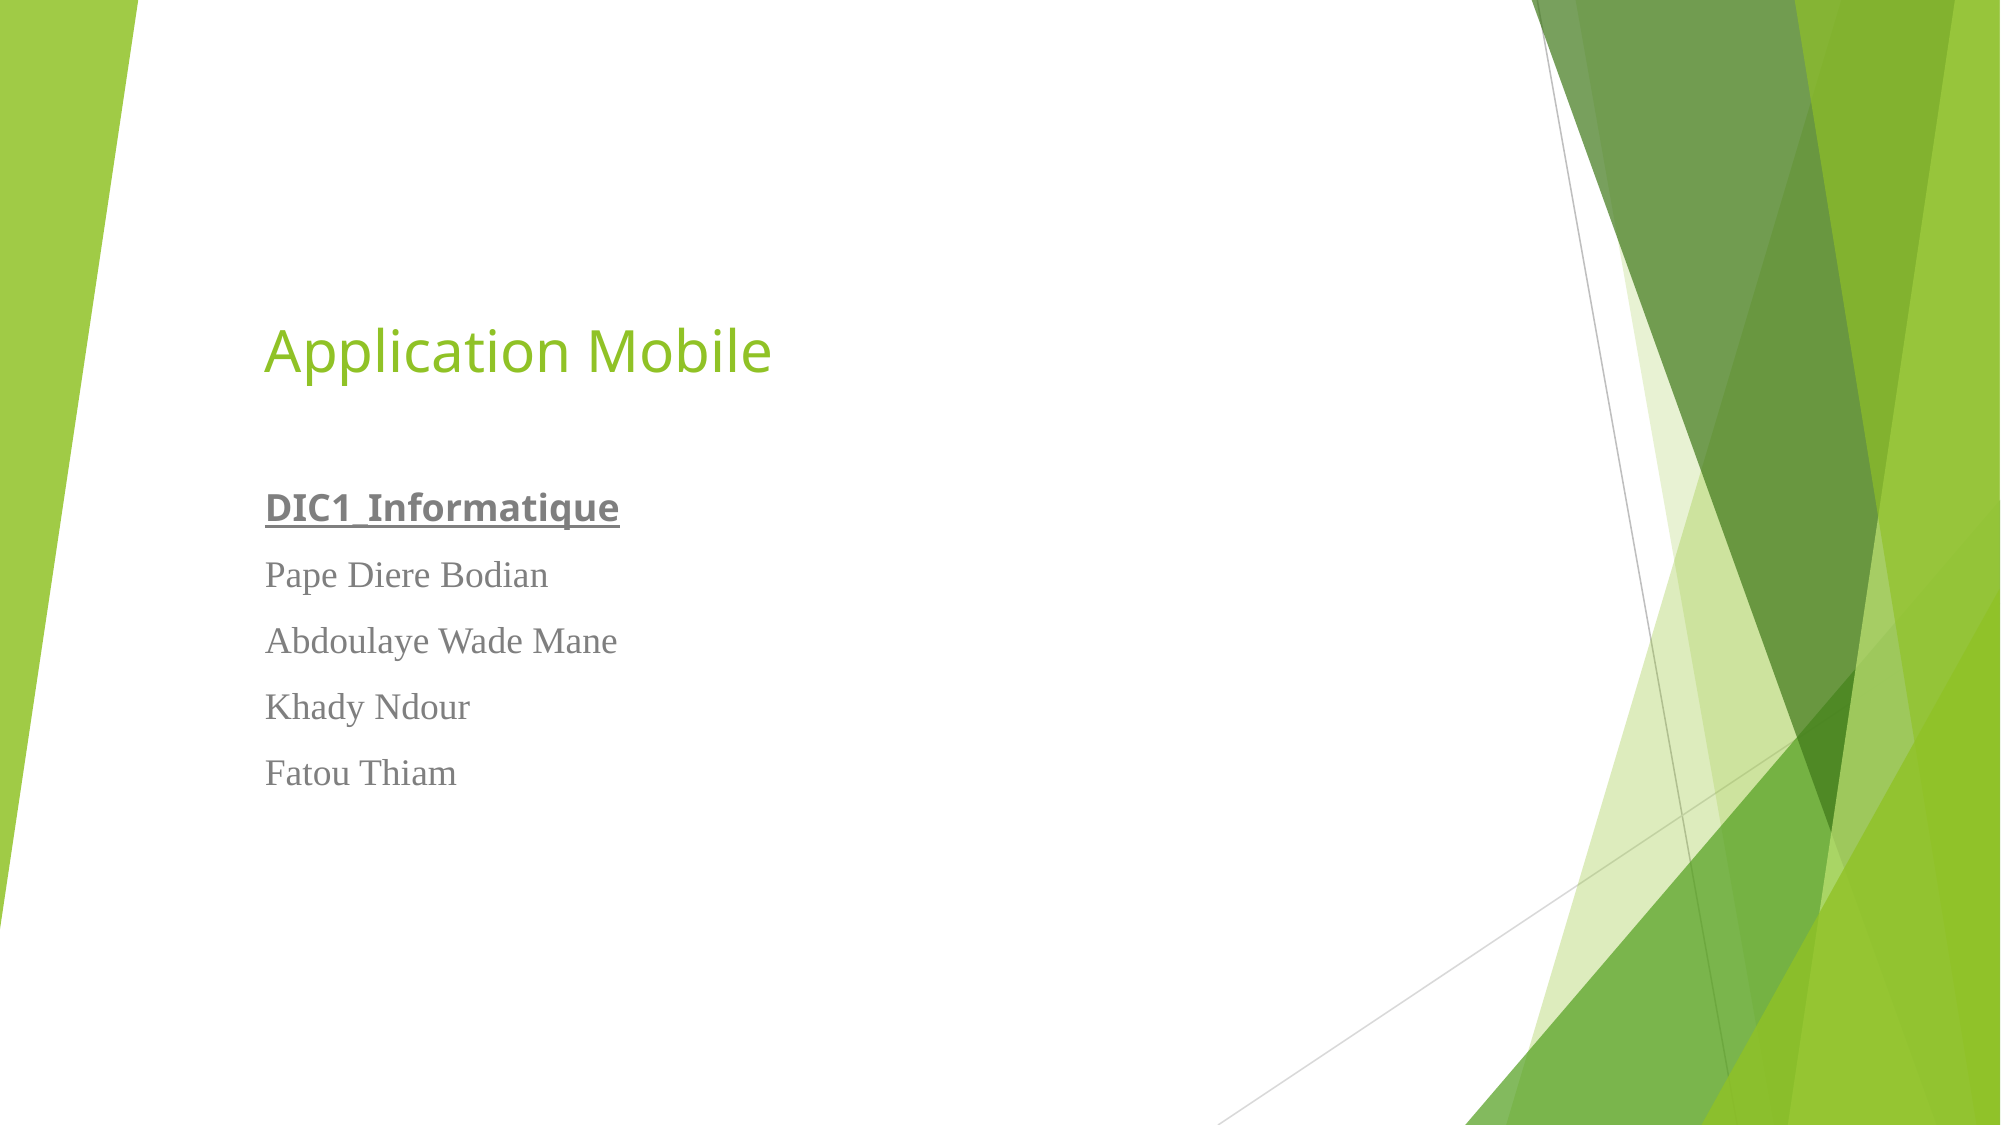

# Application Mobile
DIC1_Informatique
Pape Diere Bodian
Abdoulaye Wade Mane
Khady Ndour
Fatou Thiam